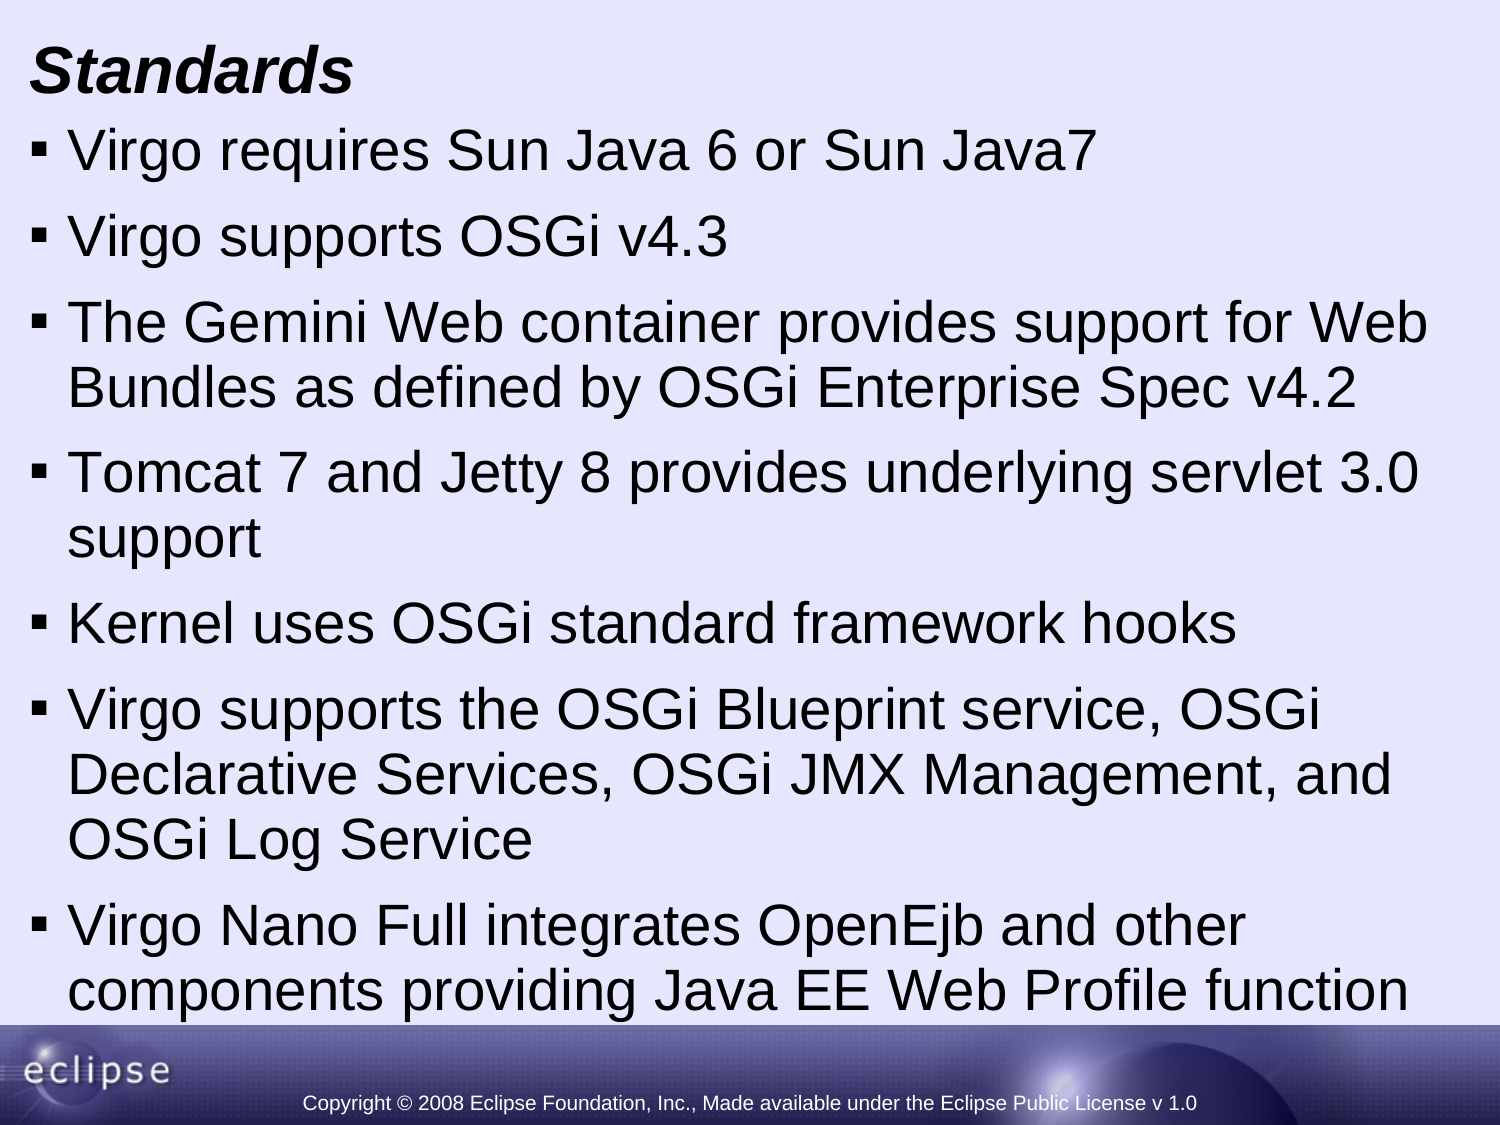

# Standards
Virgo requires Sun Java 6 or Sun Java7
Virgo supports OSGi v4.3
The Gemini Web container provides support for Web Bundles as defined by OSGi Enterprise Spec v4.2
Tomcat 7 and Jetty 8 provides underlying servlet 3.0 support
Kernel uses OSGi standard framework hooks
Virgo supports the OSGi Blueprint service, OSGi Declarative Services, OSGi JMX Management, and OSGi Log Service
Virgo Nano Full integrates OpenEjb and other components providing Java EE Web Profile function